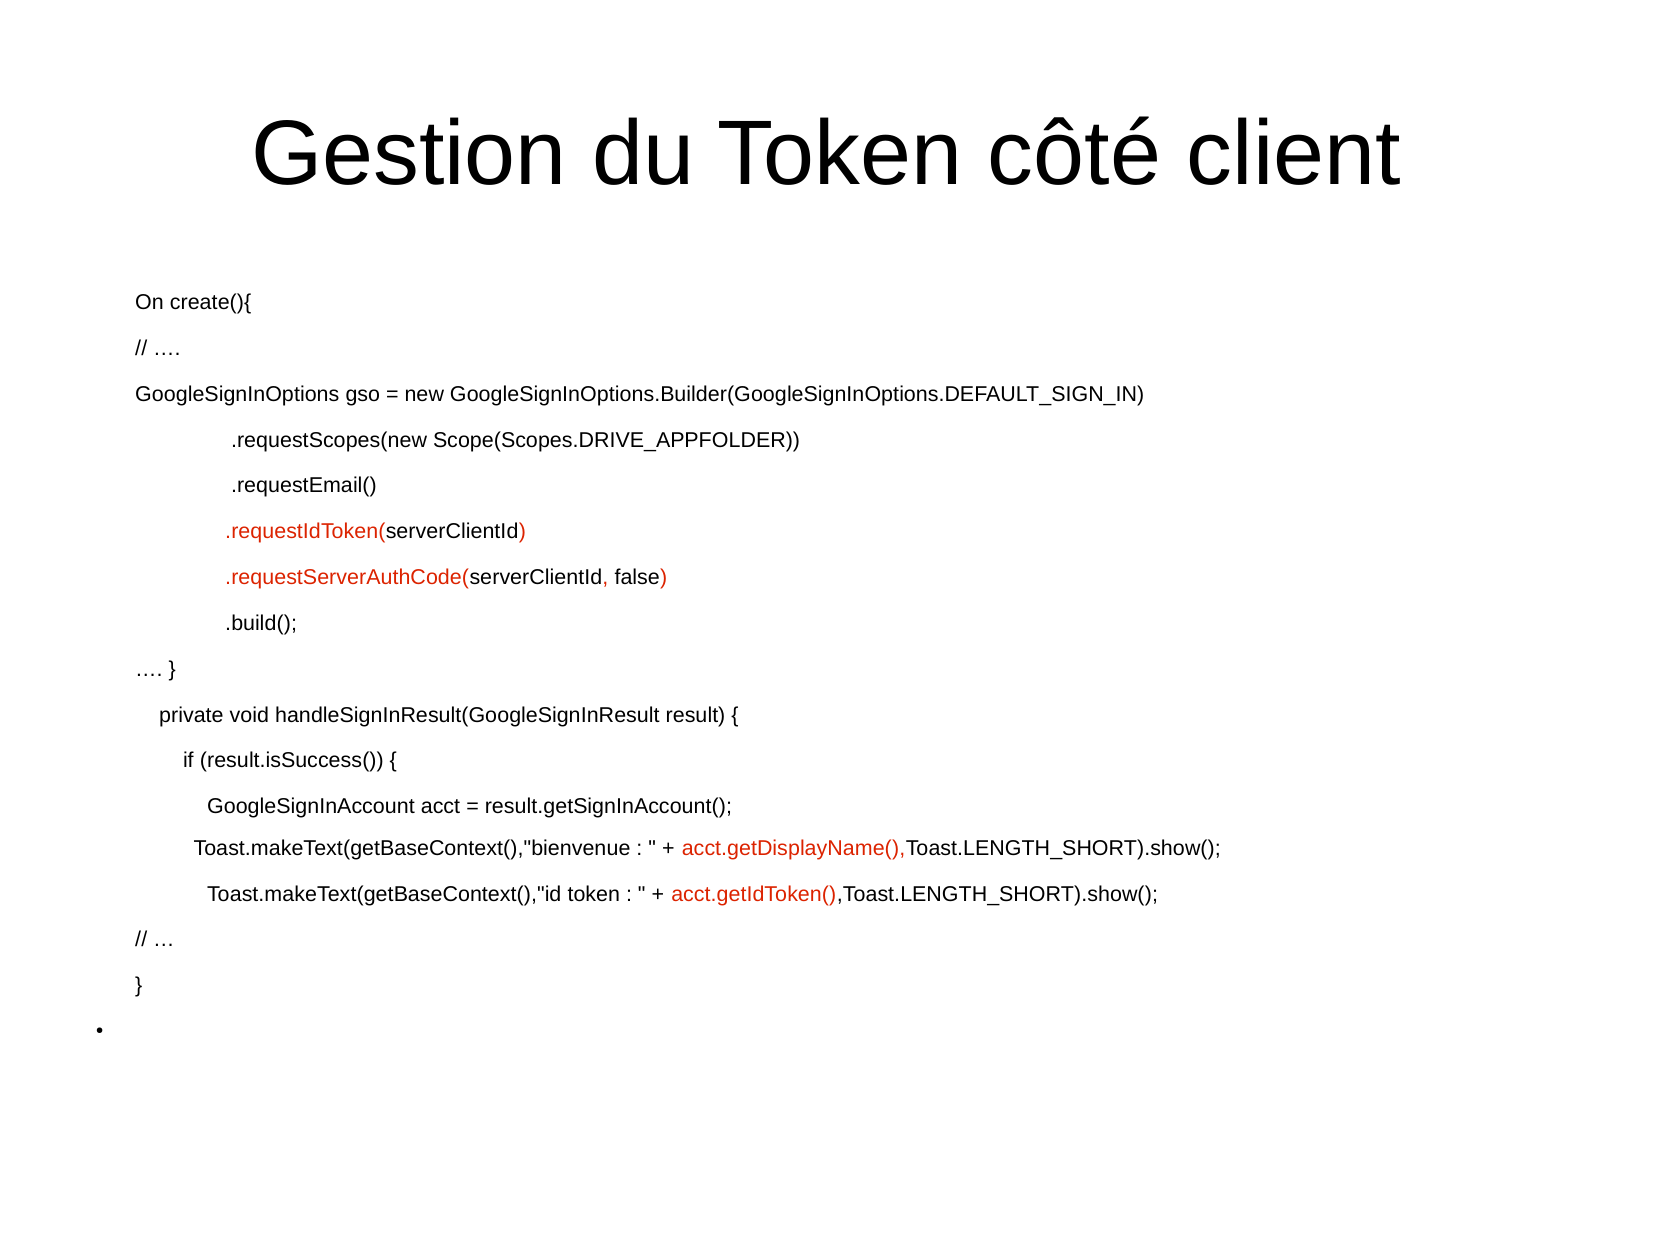

# Gestion du Token côté client
On create(){
// ….
GoogleSignInOptions gso = new GoogleSignInOptions.Builder(GoogleSignInOptions.DEFAULT_SIGN_IN)
 .requestScopes(new Scope(Scopes.DRIVE_APPFOLDER))
 .requestEmail()
 .requestIdToken(serverClientId)
 .requestServerAuthCode(serverClientId, false)
 .build();
…. }
 private void handleSignInResult(GoogleSignInResult result) {
 if (result.isSuccess()) {
 GoogleSignInAccount acct = result.getSignInAccount();
 Toast.makeText(getBaseContext(),"bienvenue : " + acct.getDisplayName(),Toast.LENGTH_SHORT).show();
 Toast.makeText(getBaseContext(),"id token : " + acct.getIdToken(),Toast.LENGTH_SHORT).show();
// …
}